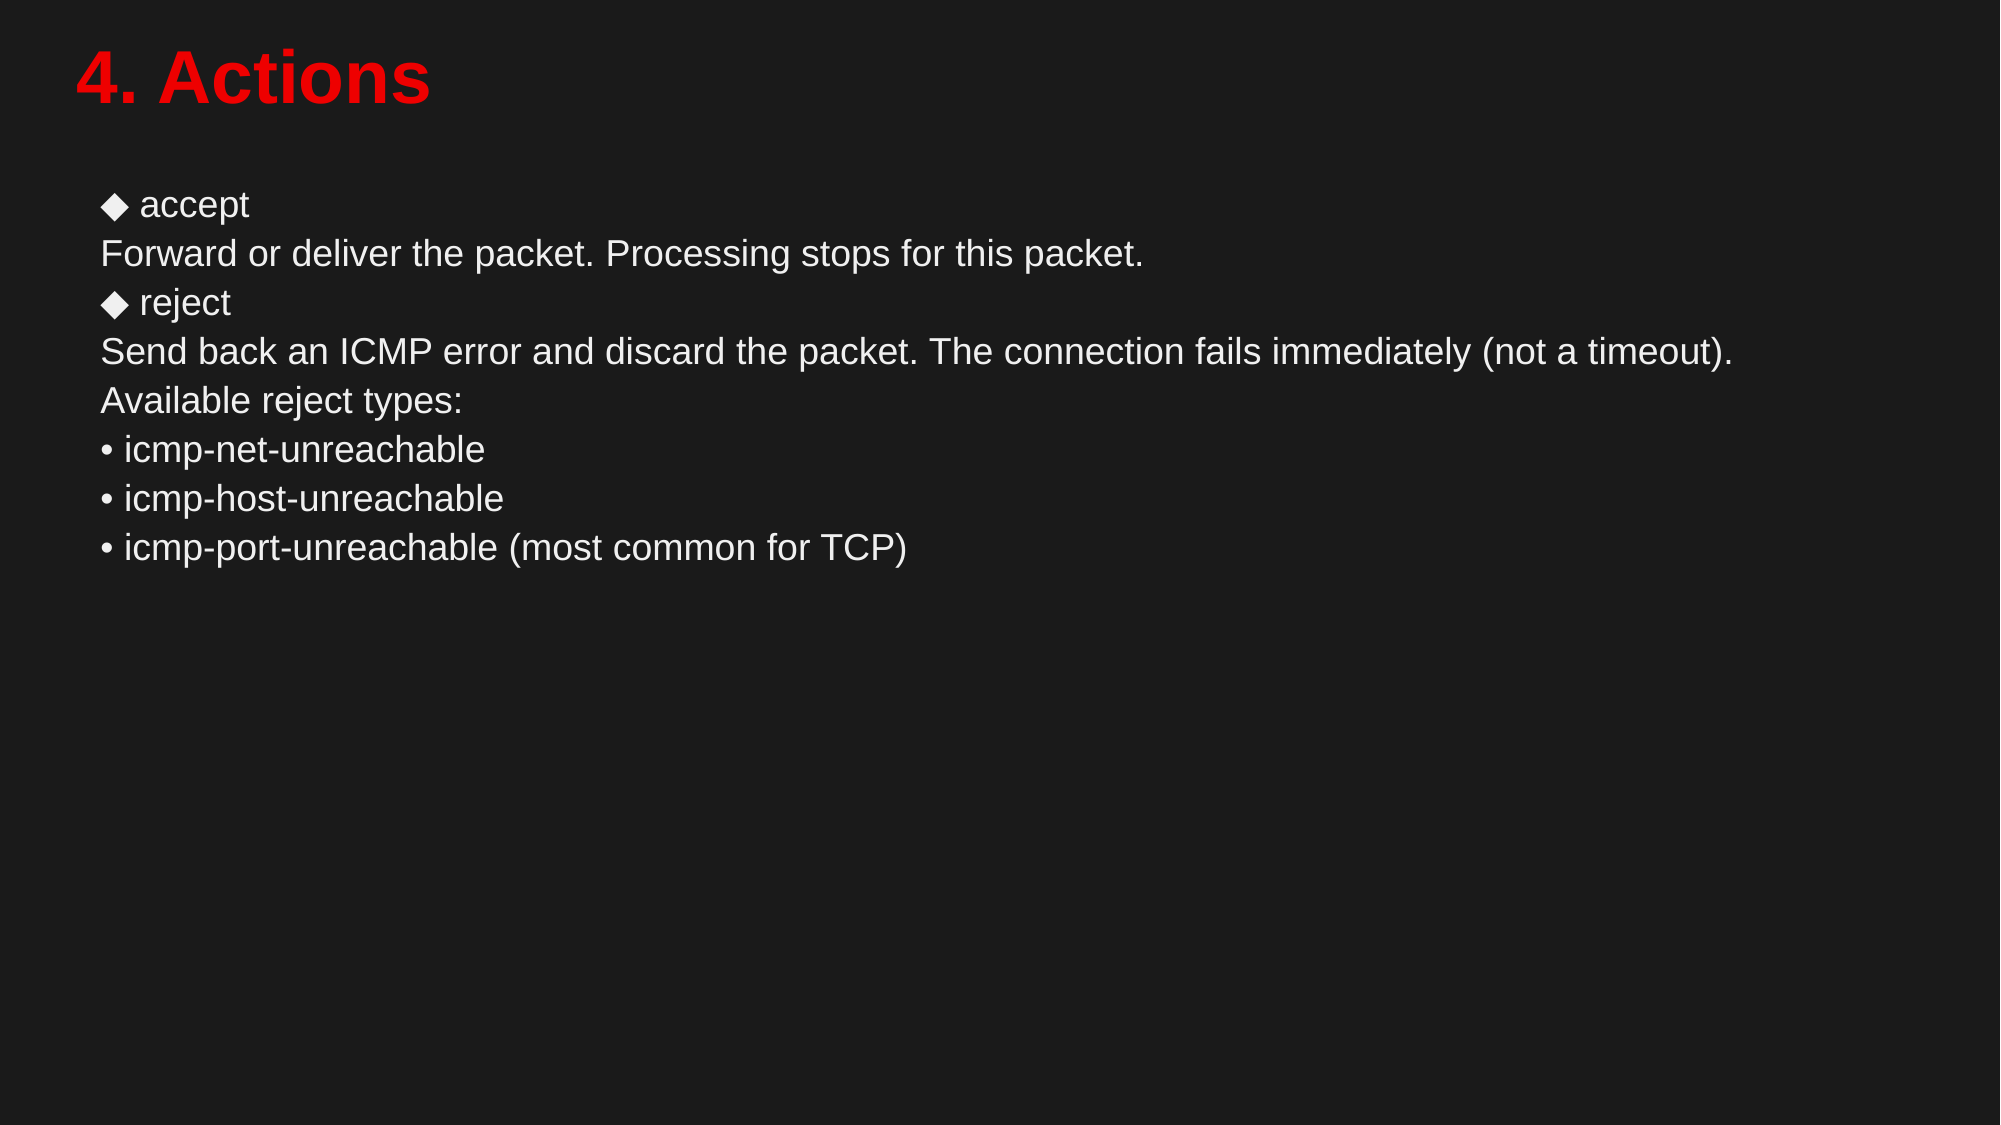

4. Actions
◆ accept
Forward or deliver the packet. Processing stops for this packet.
◆ reject
Send back an ICMP error and discard the packet. The connection fails immediately (not a timeout).
Available reject types:
• icmp-net-unreachable
• icmp-host-unreachable
• icmp-port-unreachable (most common for TCP)